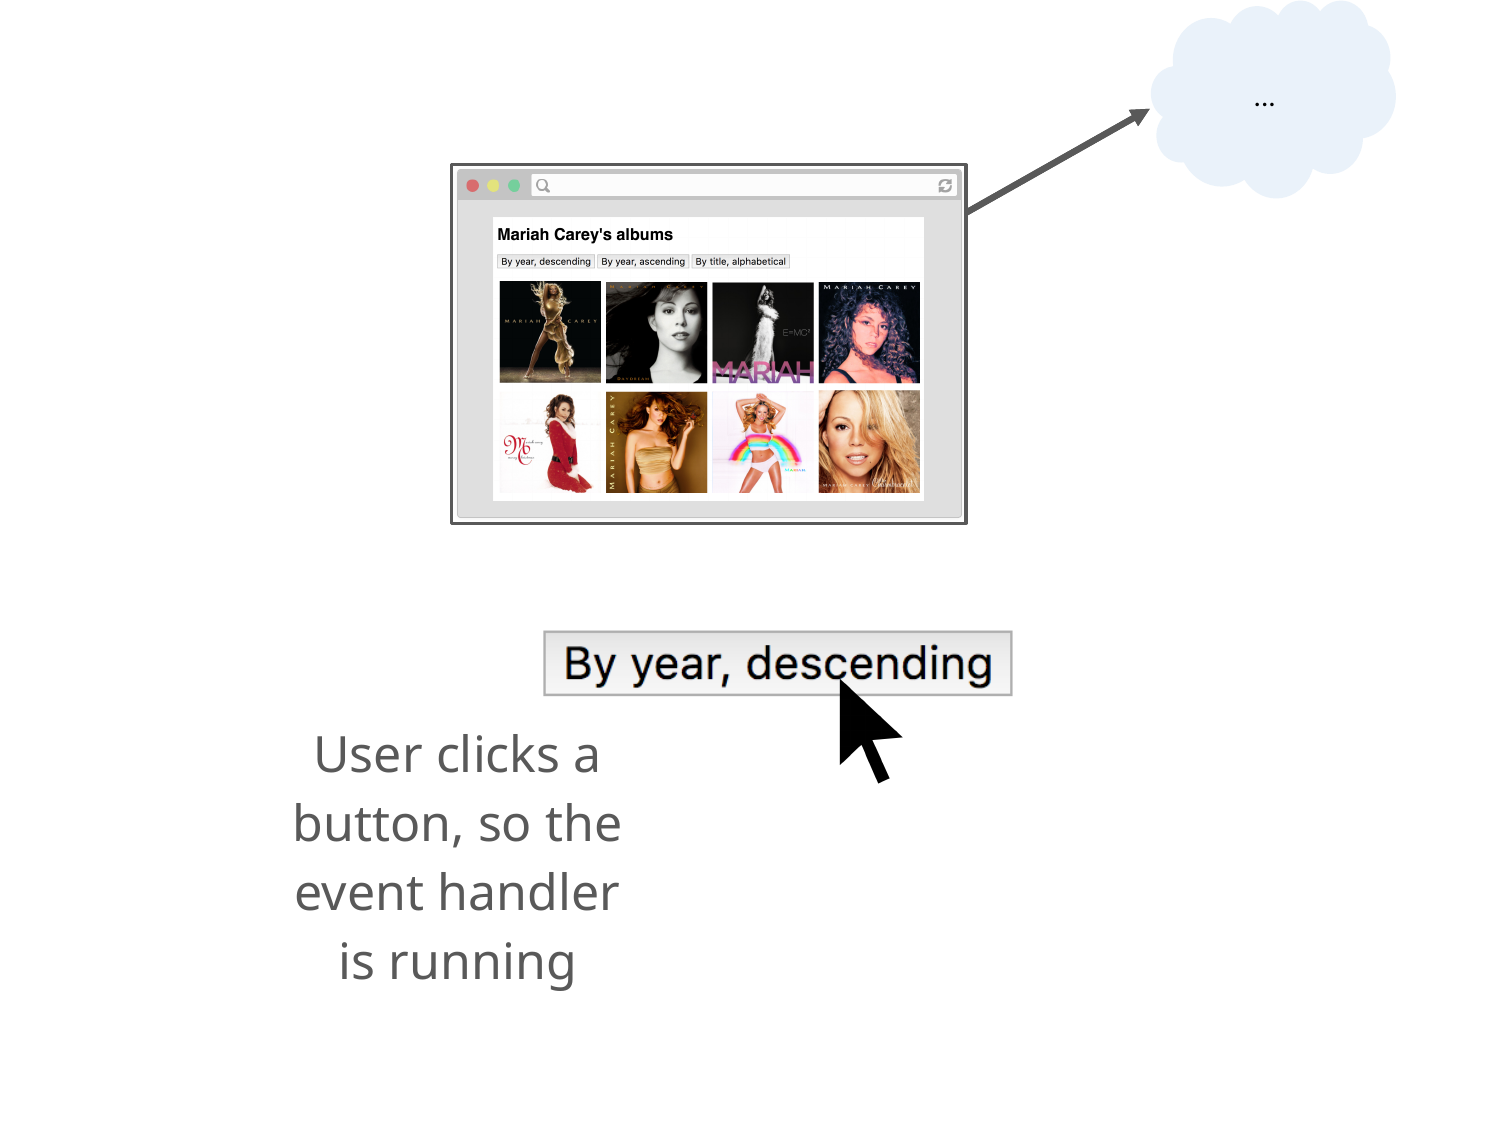

...
# User clicks a button, so the event handler is running